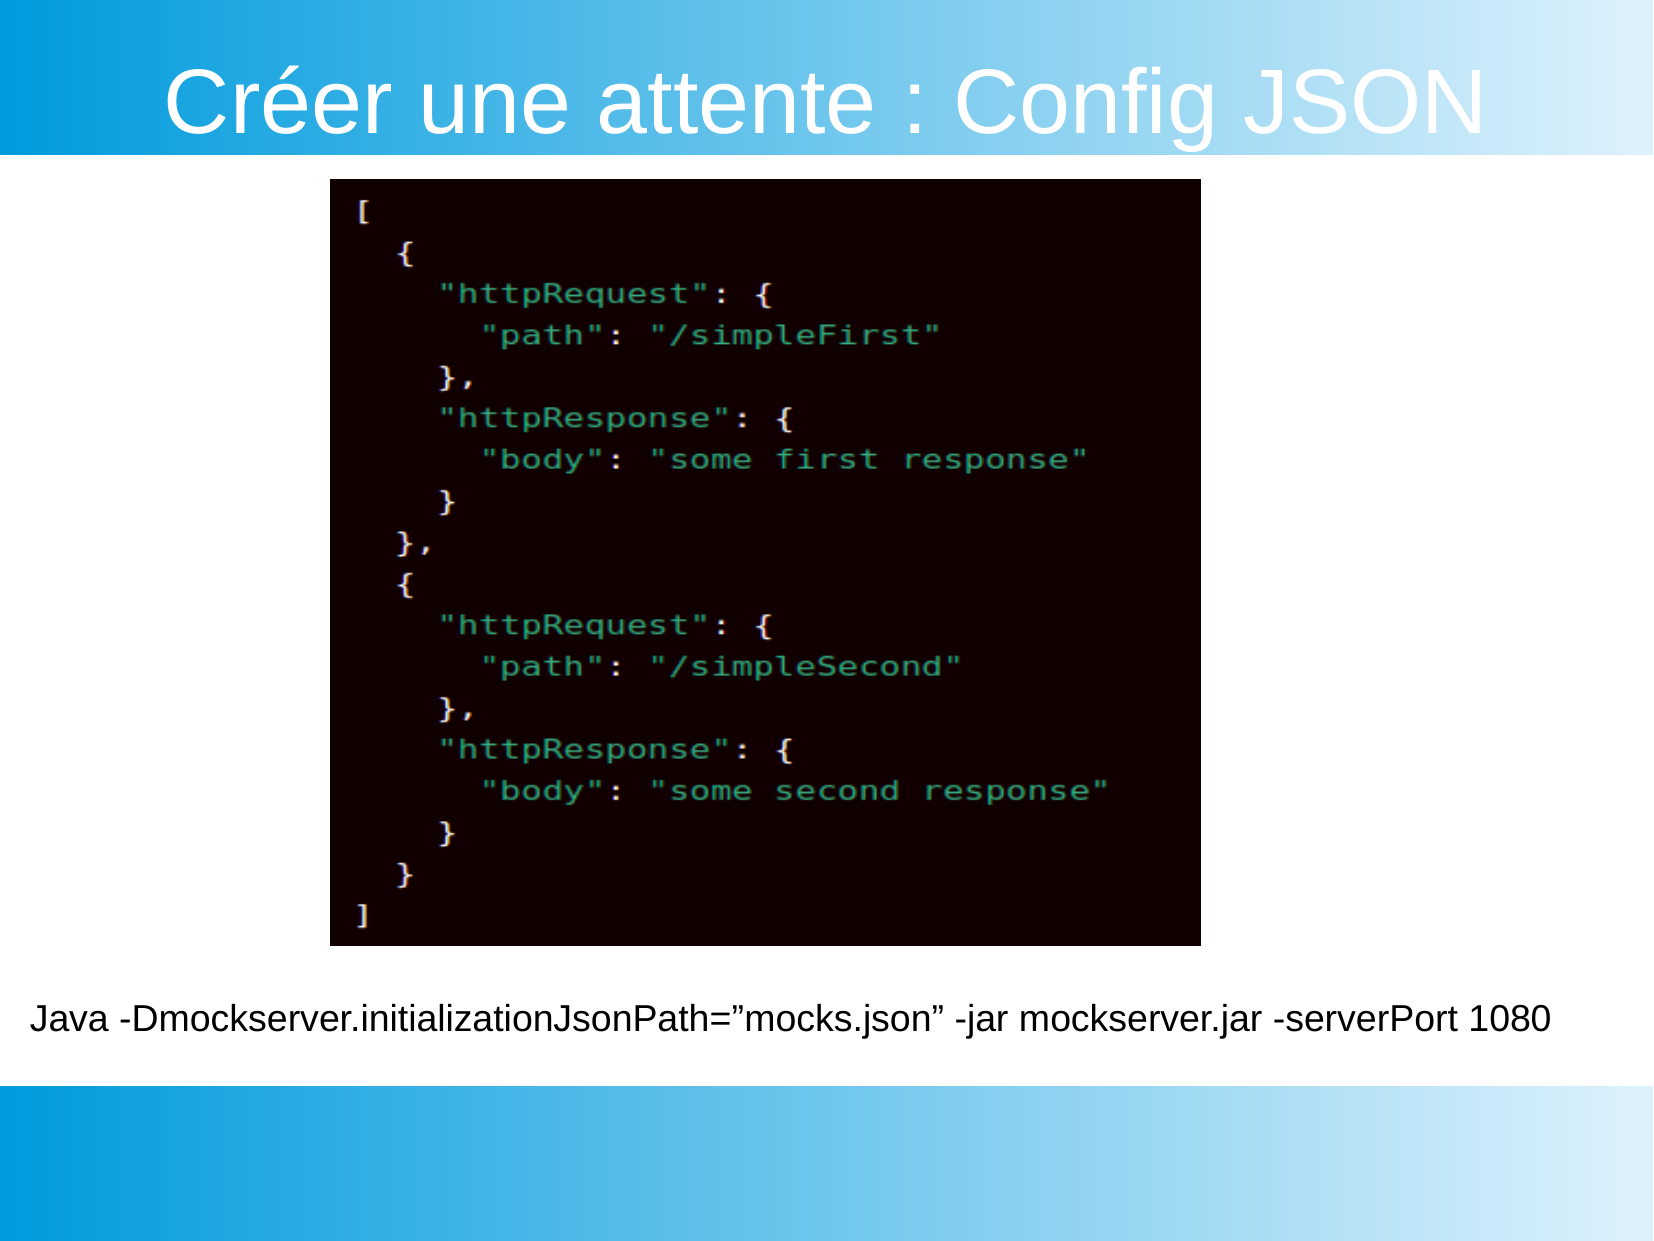

# Créer une attente : Config JSON
Java -Dmockserver.initializationJsonPath=”mocks.json” -jar mockserver.jar -serverPort 1080